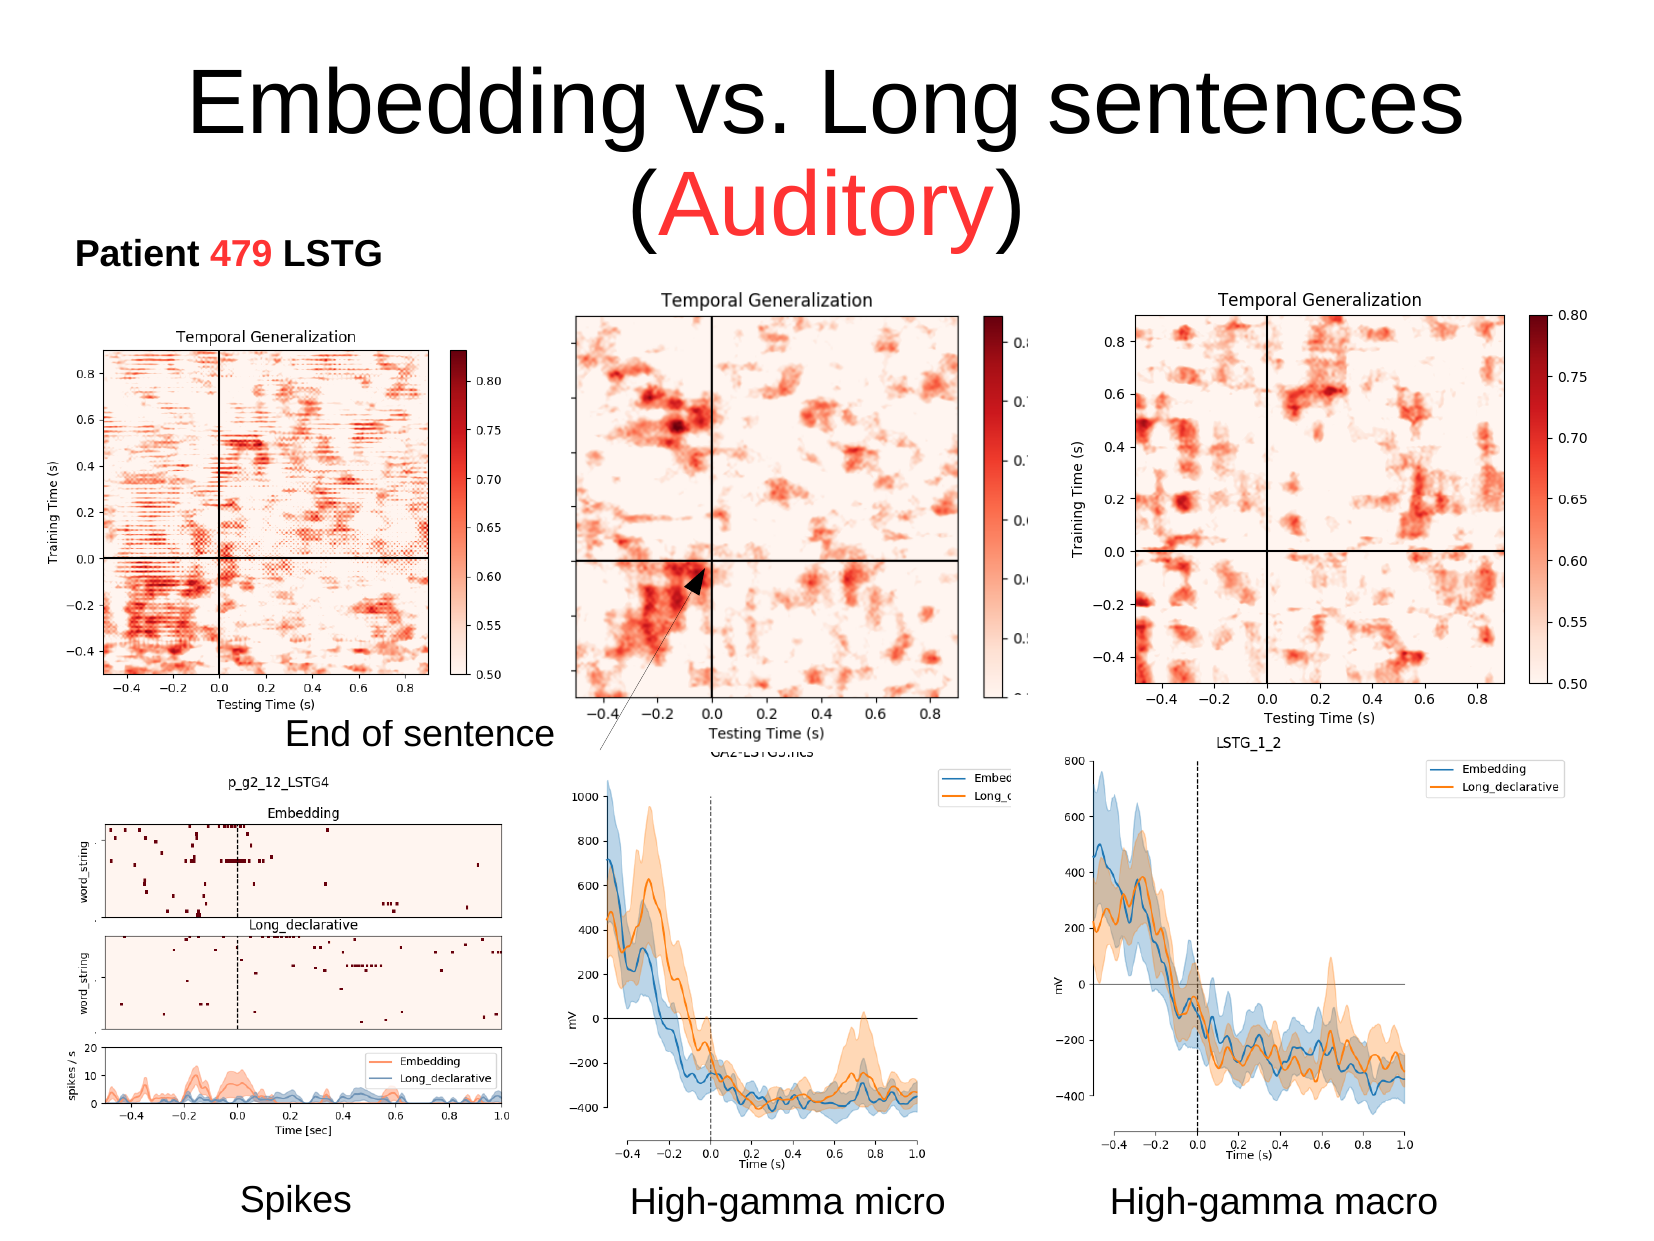

# Embedding vs. Long sentences (Auditory)
Patient 479 LSTG
End of sentence
Spikes
High-gamma micro
High-gamma macro